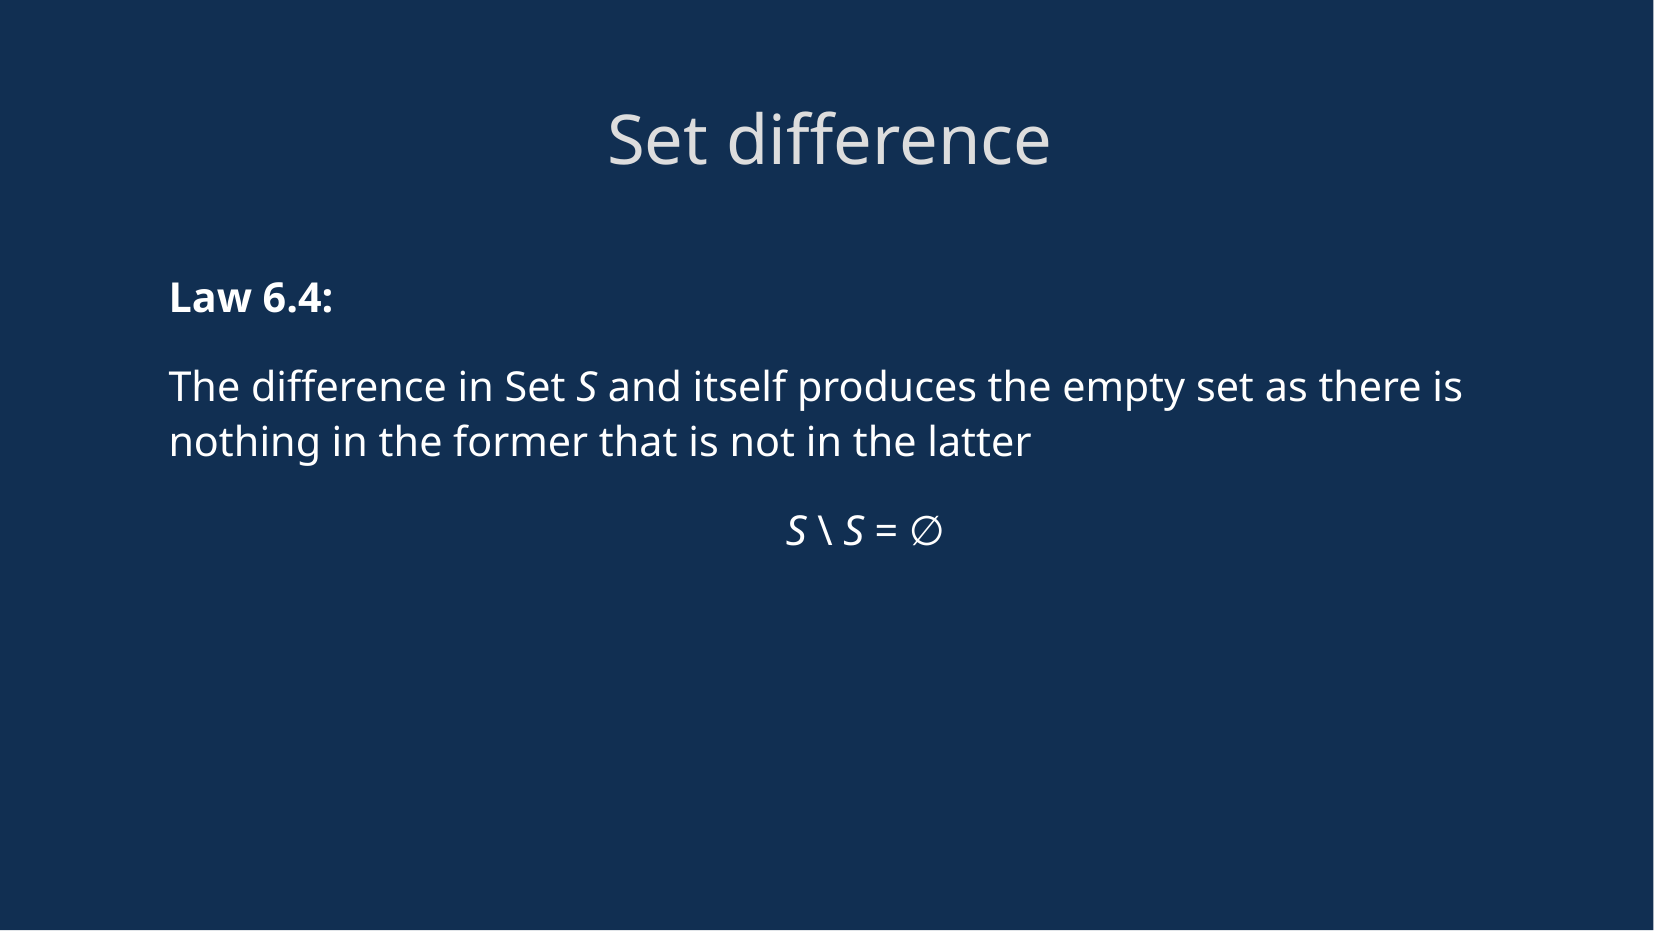

# Set difference
Law 6.4:
The difference in Set S and itself produces the empty set as there is nothing in the former that is not in the latter
S \ S = ∅